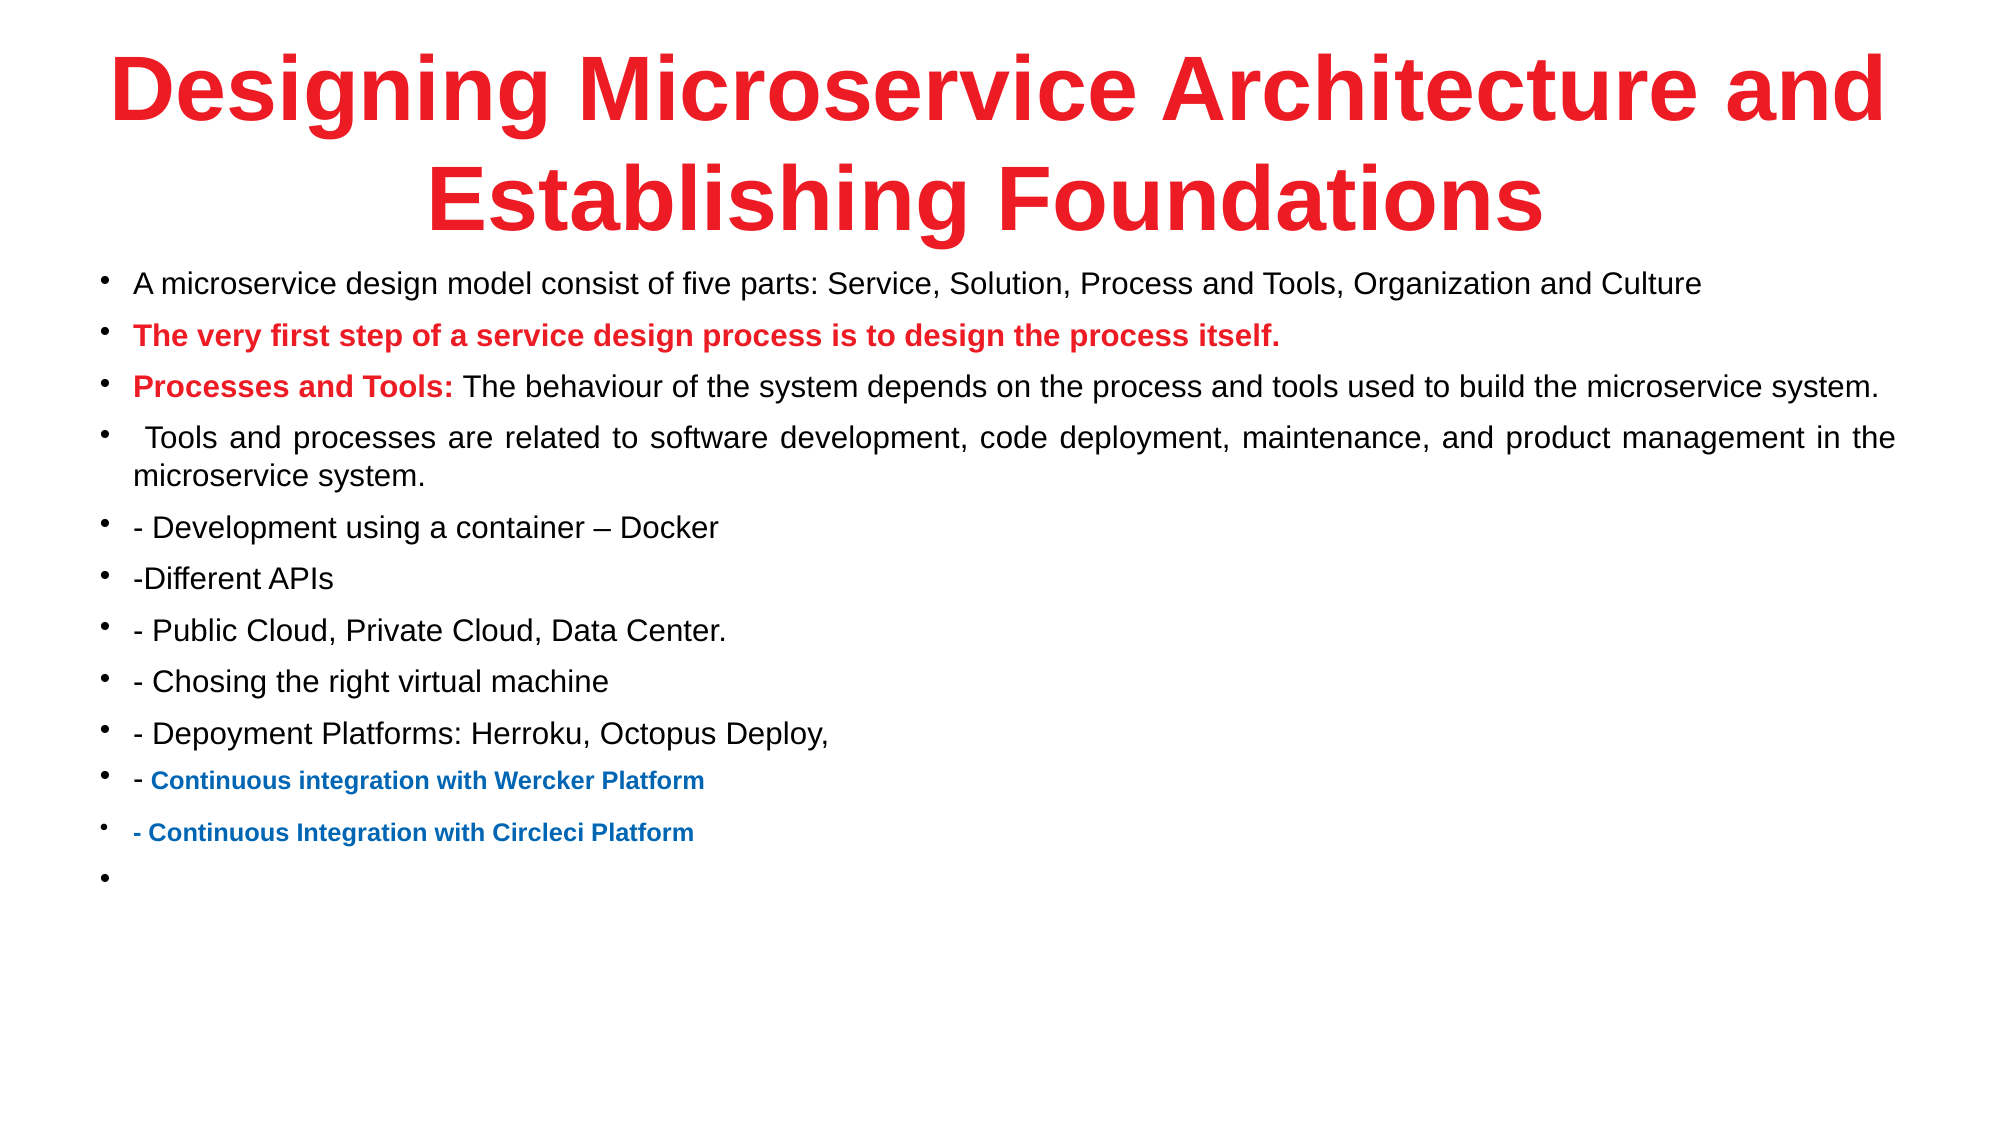

# Designing Microservice Architecture and Establishing Foundations
A microservice design model consist of five parts: Service, Solution, Process and Tools, Organization and Culture
The very first step of a service design process is to design the process itself.
Processes and Tools: The behaviour of the system depends on the process and tools used to build the microservice system.
 Tools and processes are related to software development, code deployment, maintenance, and product management in the microservice system.
- Development using a container – Docker
-Different APIs
- Public Cloud, Private Cloud, Data Center.
- Chosing the right virtual machine
- Depoyment Platforms: Herroku, Octopus Deploy,
- Continuous integration with Wercker Platform
- Continuous Integration with Circleci Platform